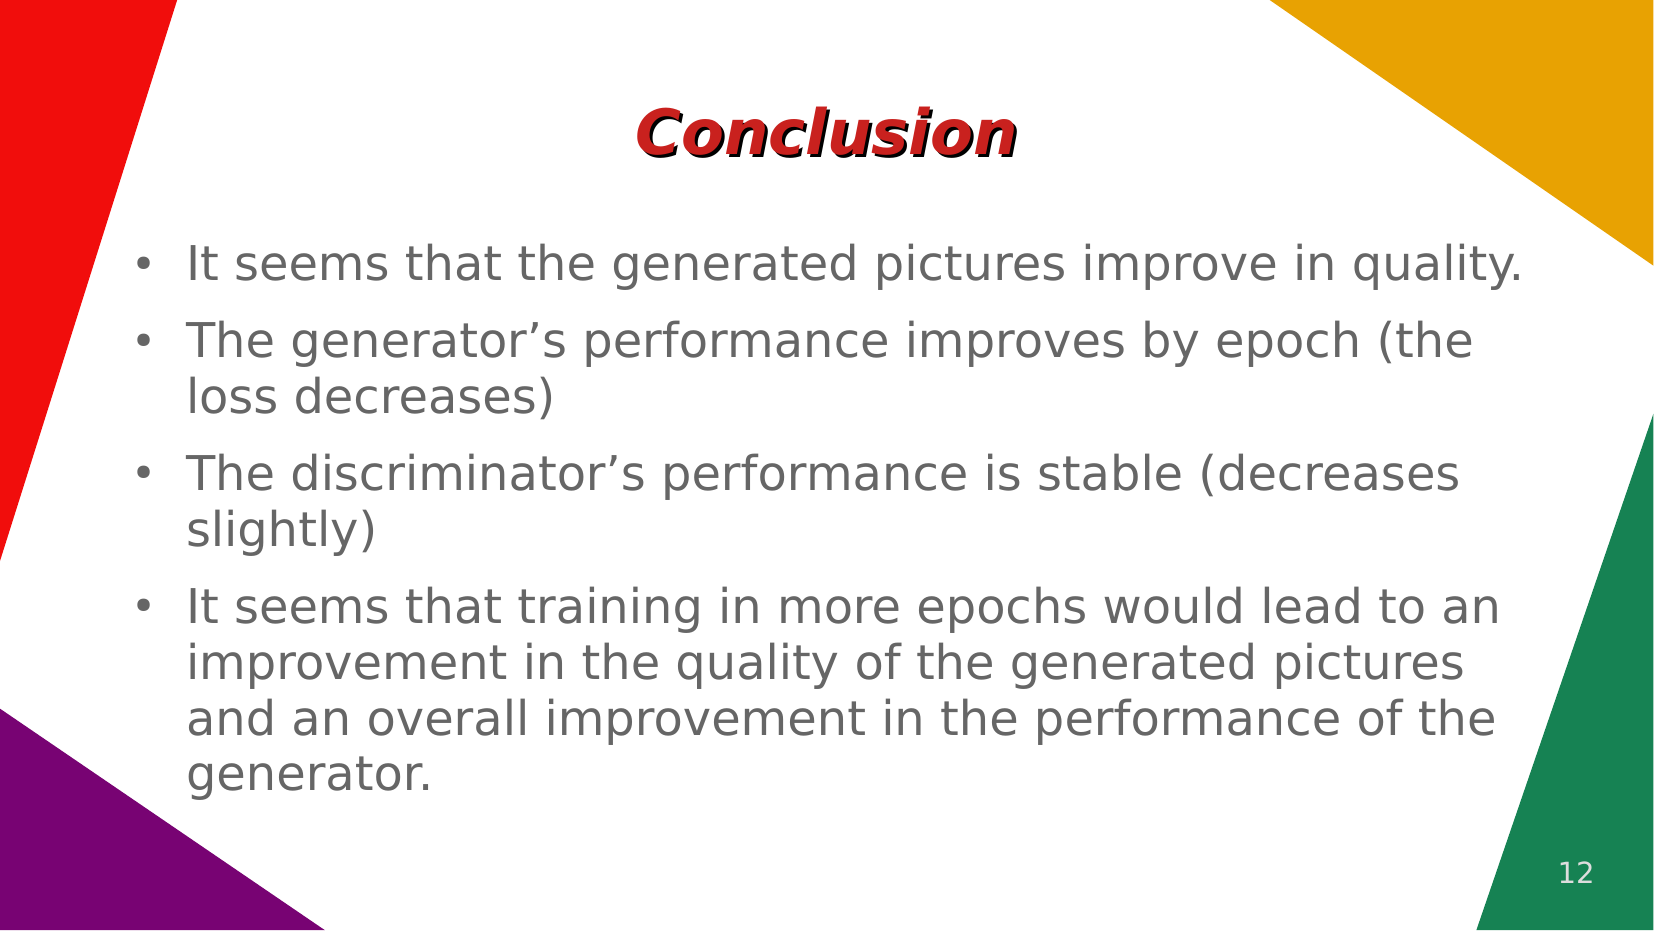

# Conclusion
It seems that the generated pictures improve in quality.
The generator’s performance improves by epoch (the loss decreases)
The discriminator’s performance is stable (decreases slightly)
It seems that training in more epochs would lead to an improvement in the quality of the generated pictures and an overall improvement in the performance of the generator.
12